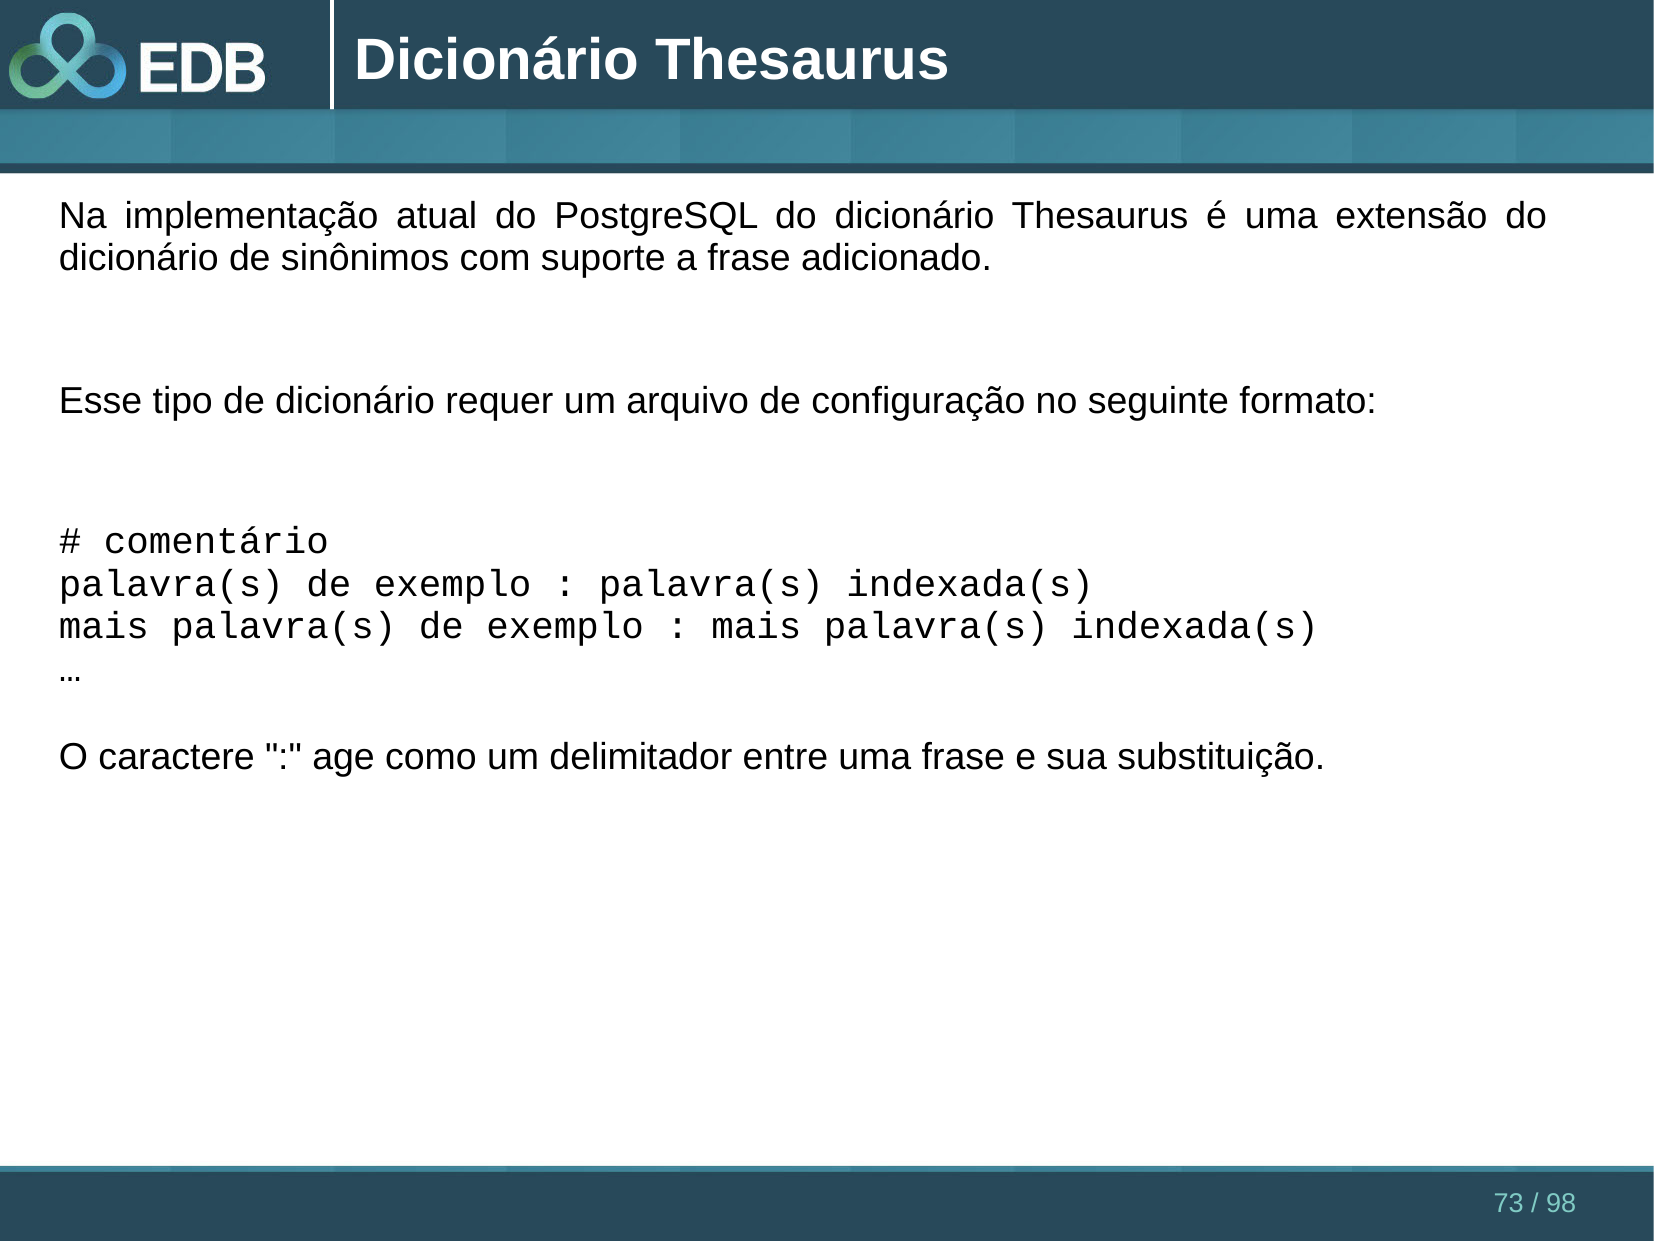

# Dicionário Thesaurus
Na implementação atual do PostgreSQL do dicionário Thesaurus é uma extensão do dicionário de sinônimos com suporte a frase adicionado.
Esse tipo de dicionário requer um arquivo de configuração no seguinte formato:
# comentário
palavra(s) de exemplo : palavra(s) indexada(s)
mais palavra(s) de exemplo : mais palavra(s) indexada(s)
…
O caractere ":" age como um delimitador entre uma frase e sua substituição.